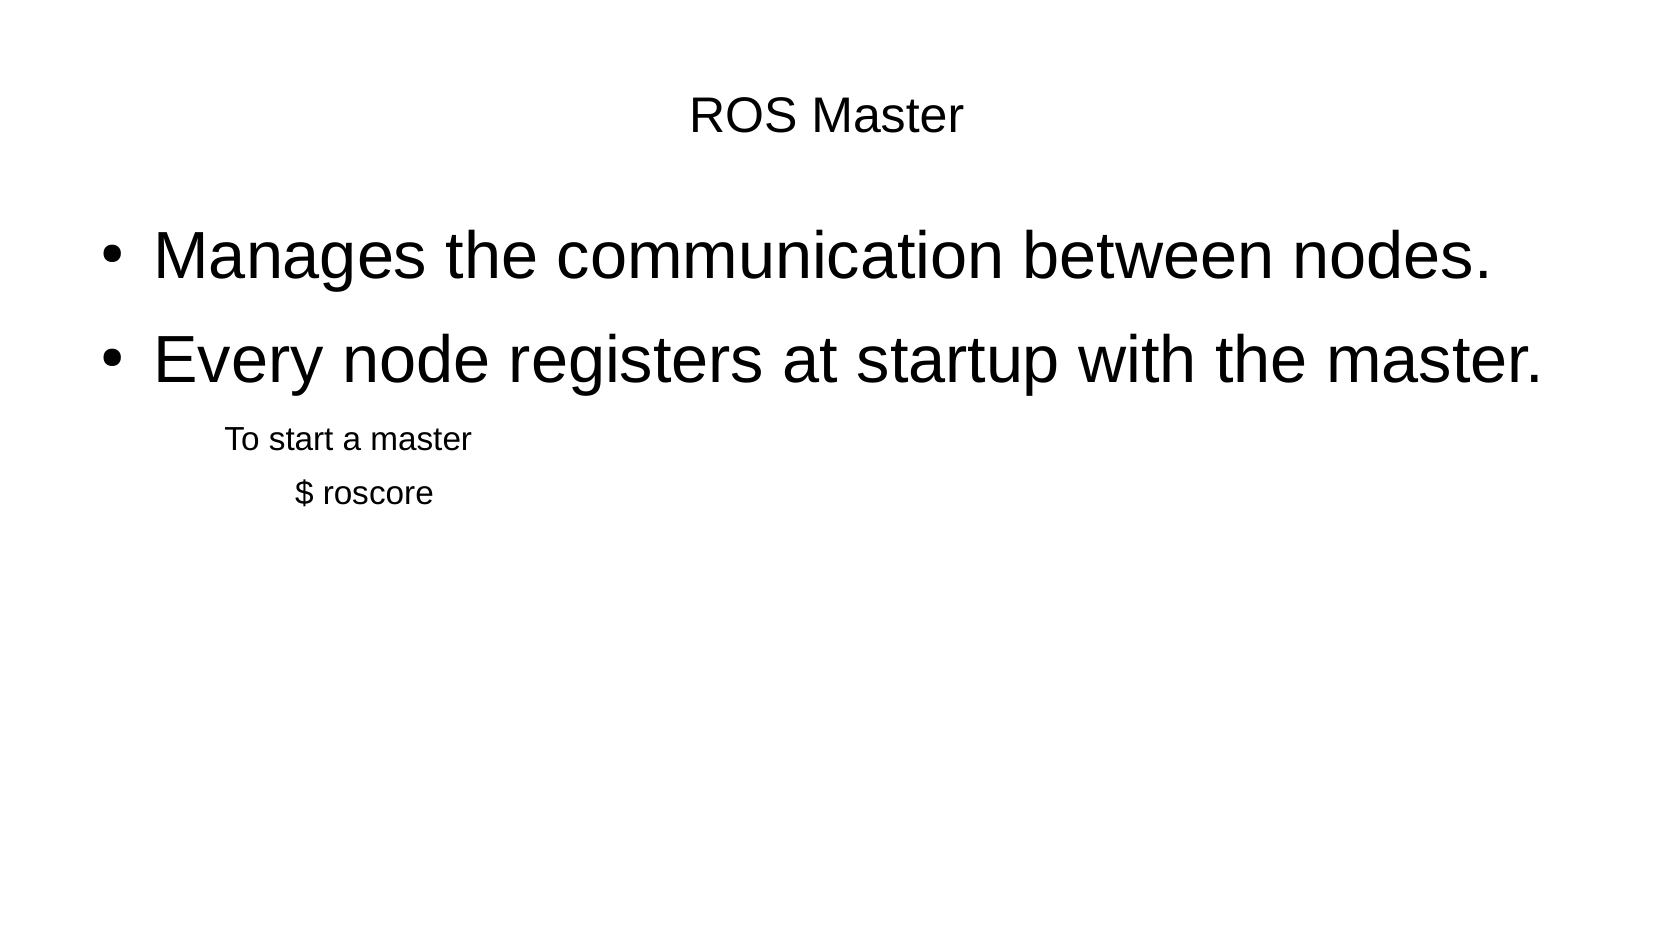

# ROS Master
Manages the communication between nodes.
Every node registers at startup with the master.
To start a master
$ roscore